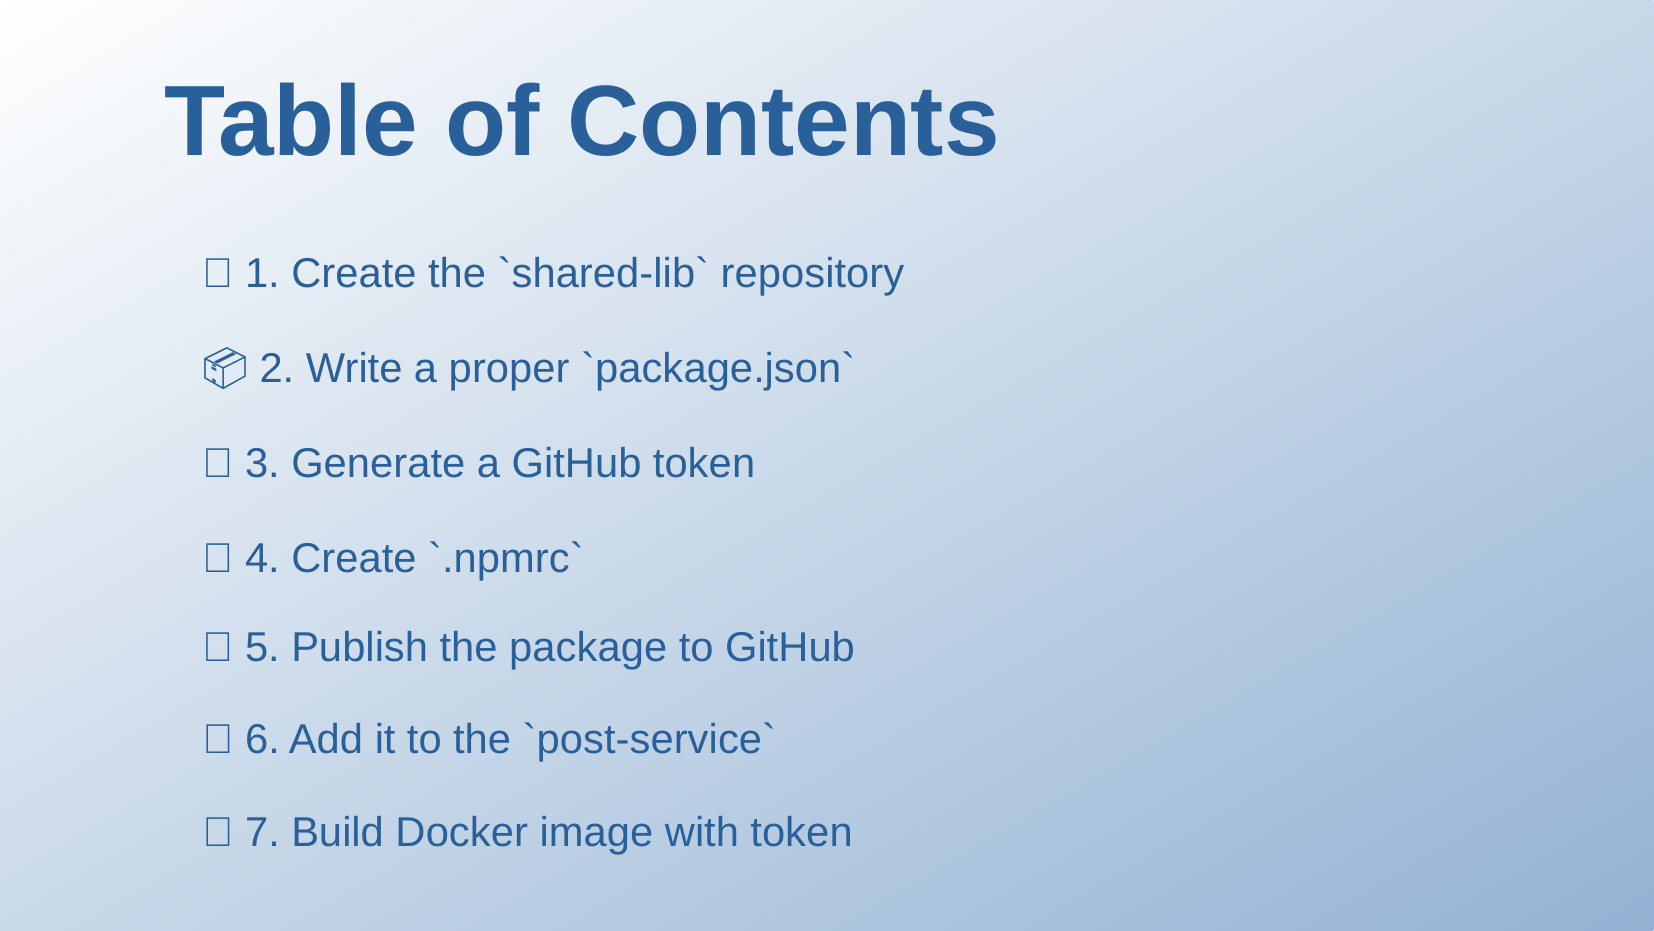

Table of Contents
📁 1. Create the `shared-lib` repository
📦 2. Write a proper `package.json`
🔑 3. Generate a GitHub token
📝 4. Create `.npmrc`
🚀 5. Publish the package to GitHub
➕ 6. Add it to the `post-service`
🐳 7. Build Docker image with token